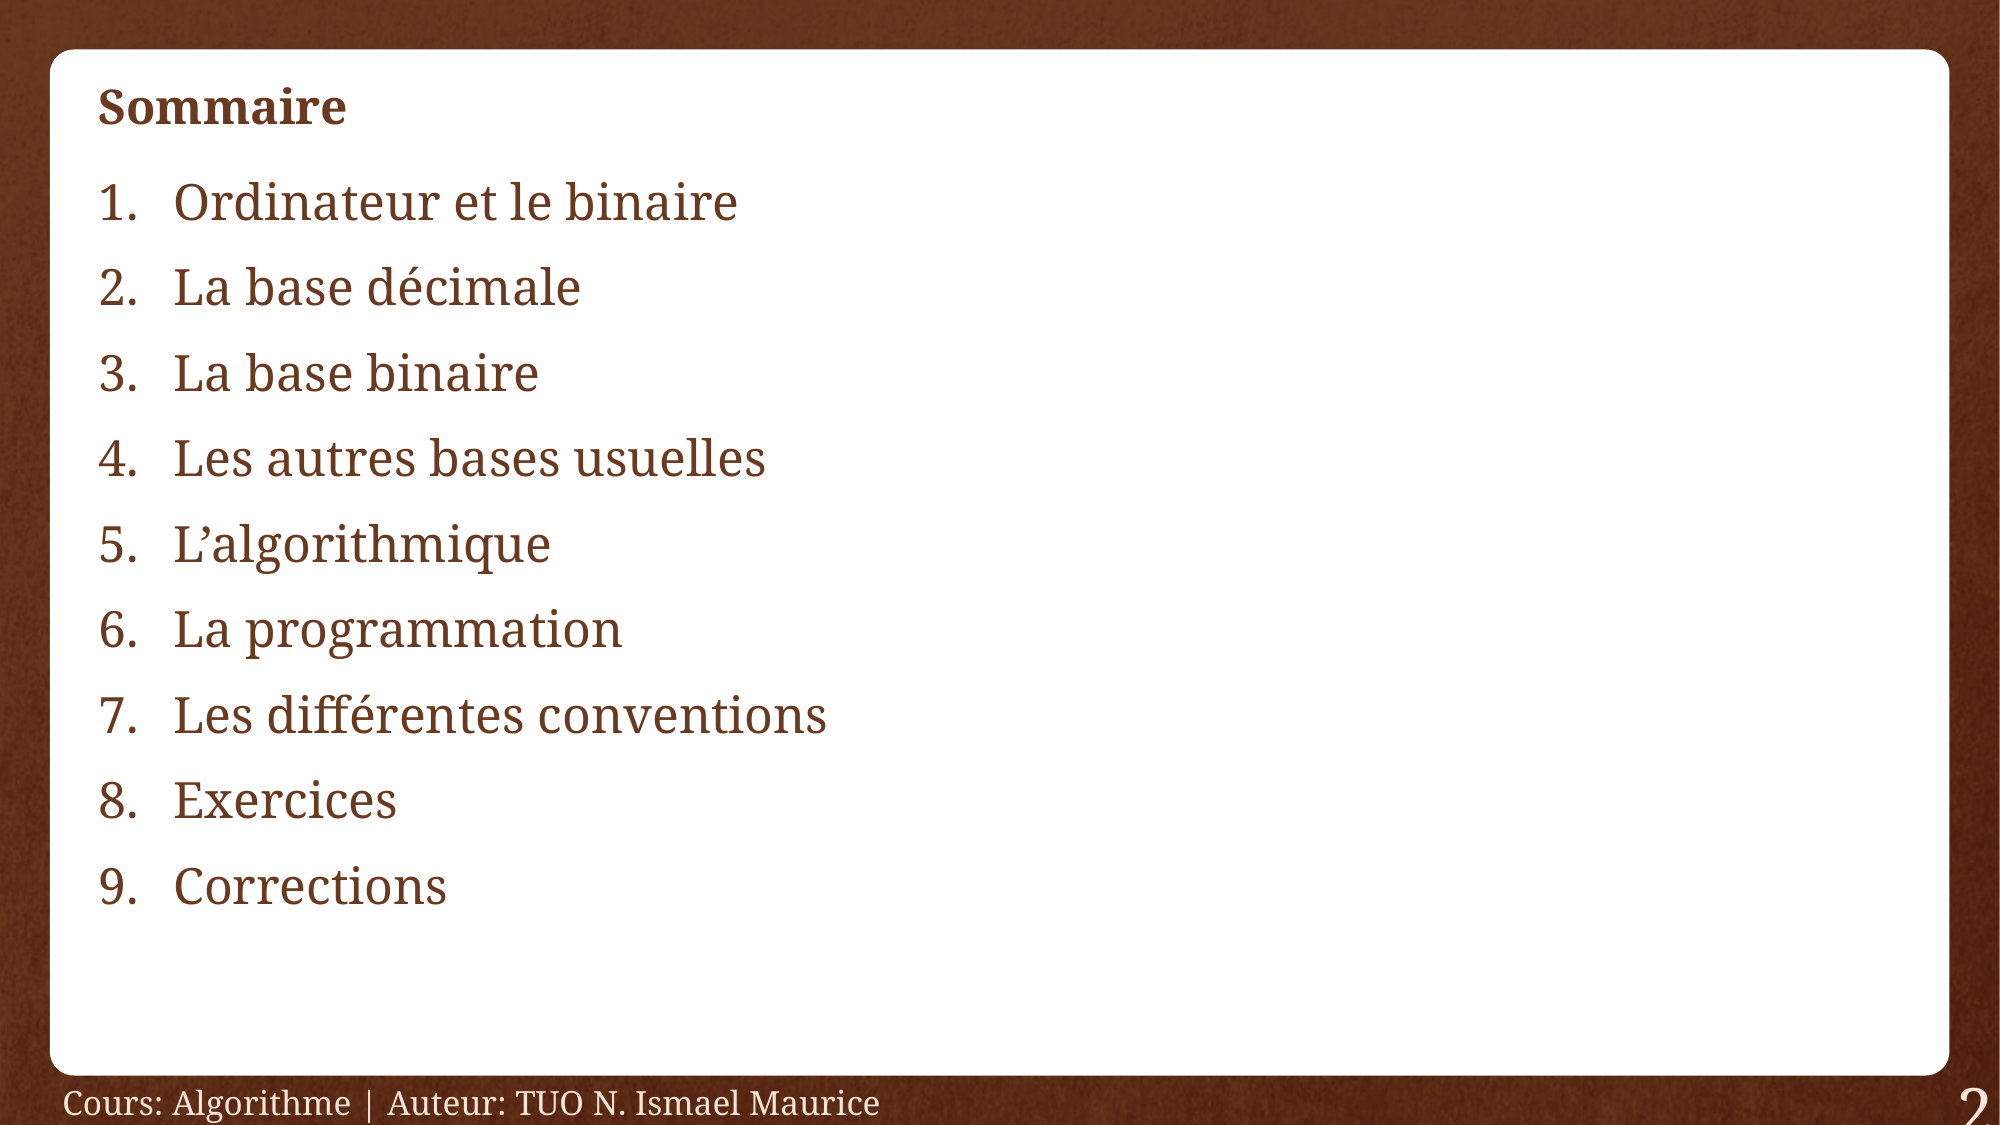

# Sommaire
Ordinateur et le binaire
La base décimale
La base binaire
Les autres bases usuelles
L’algorithmique
La programmation
Les différentes conventions
Exercices
Corrections
2
Cours: Algorithme | Auteur: TUO N. Ismael Maurice